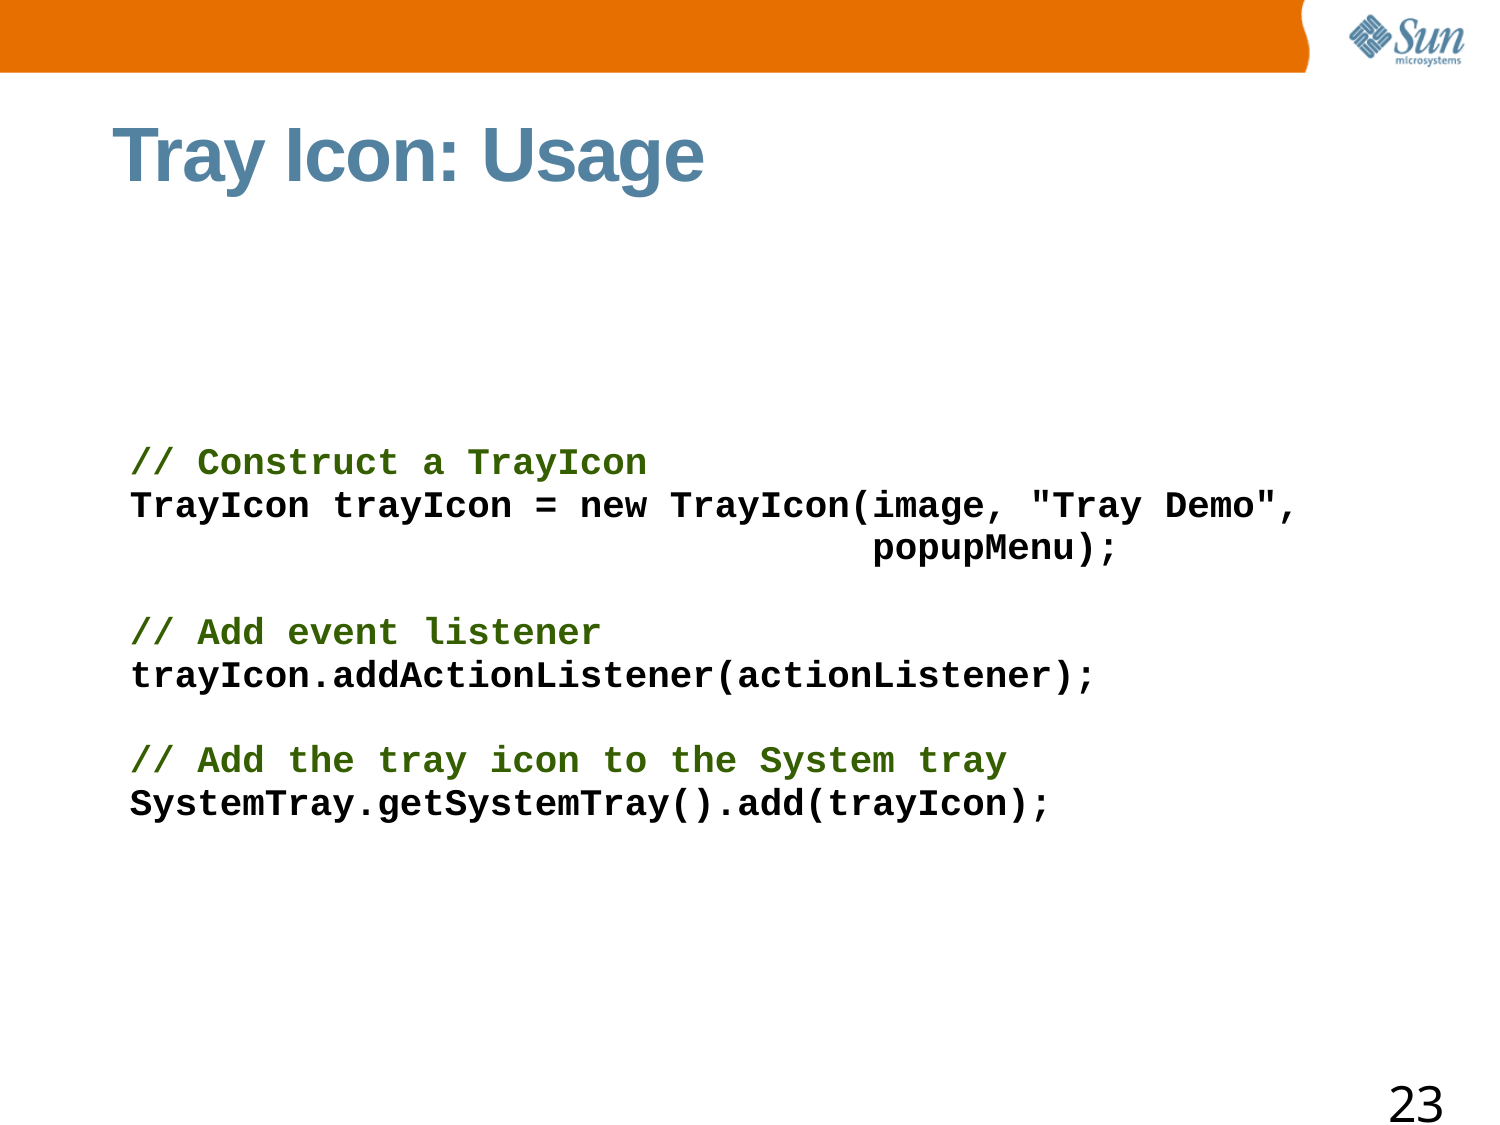

# Tray Icon: Usage
// Construct a TrayIcon
TrayIcon trayIcon = new TrayIcon(image, "Tray Demo",
 popupMenu);
// Add event listener
trayIcon.addActionListener(actionListener);
// Add the tray icon to the System tray
SystemTray.getSystemTray().add(trayIcon);